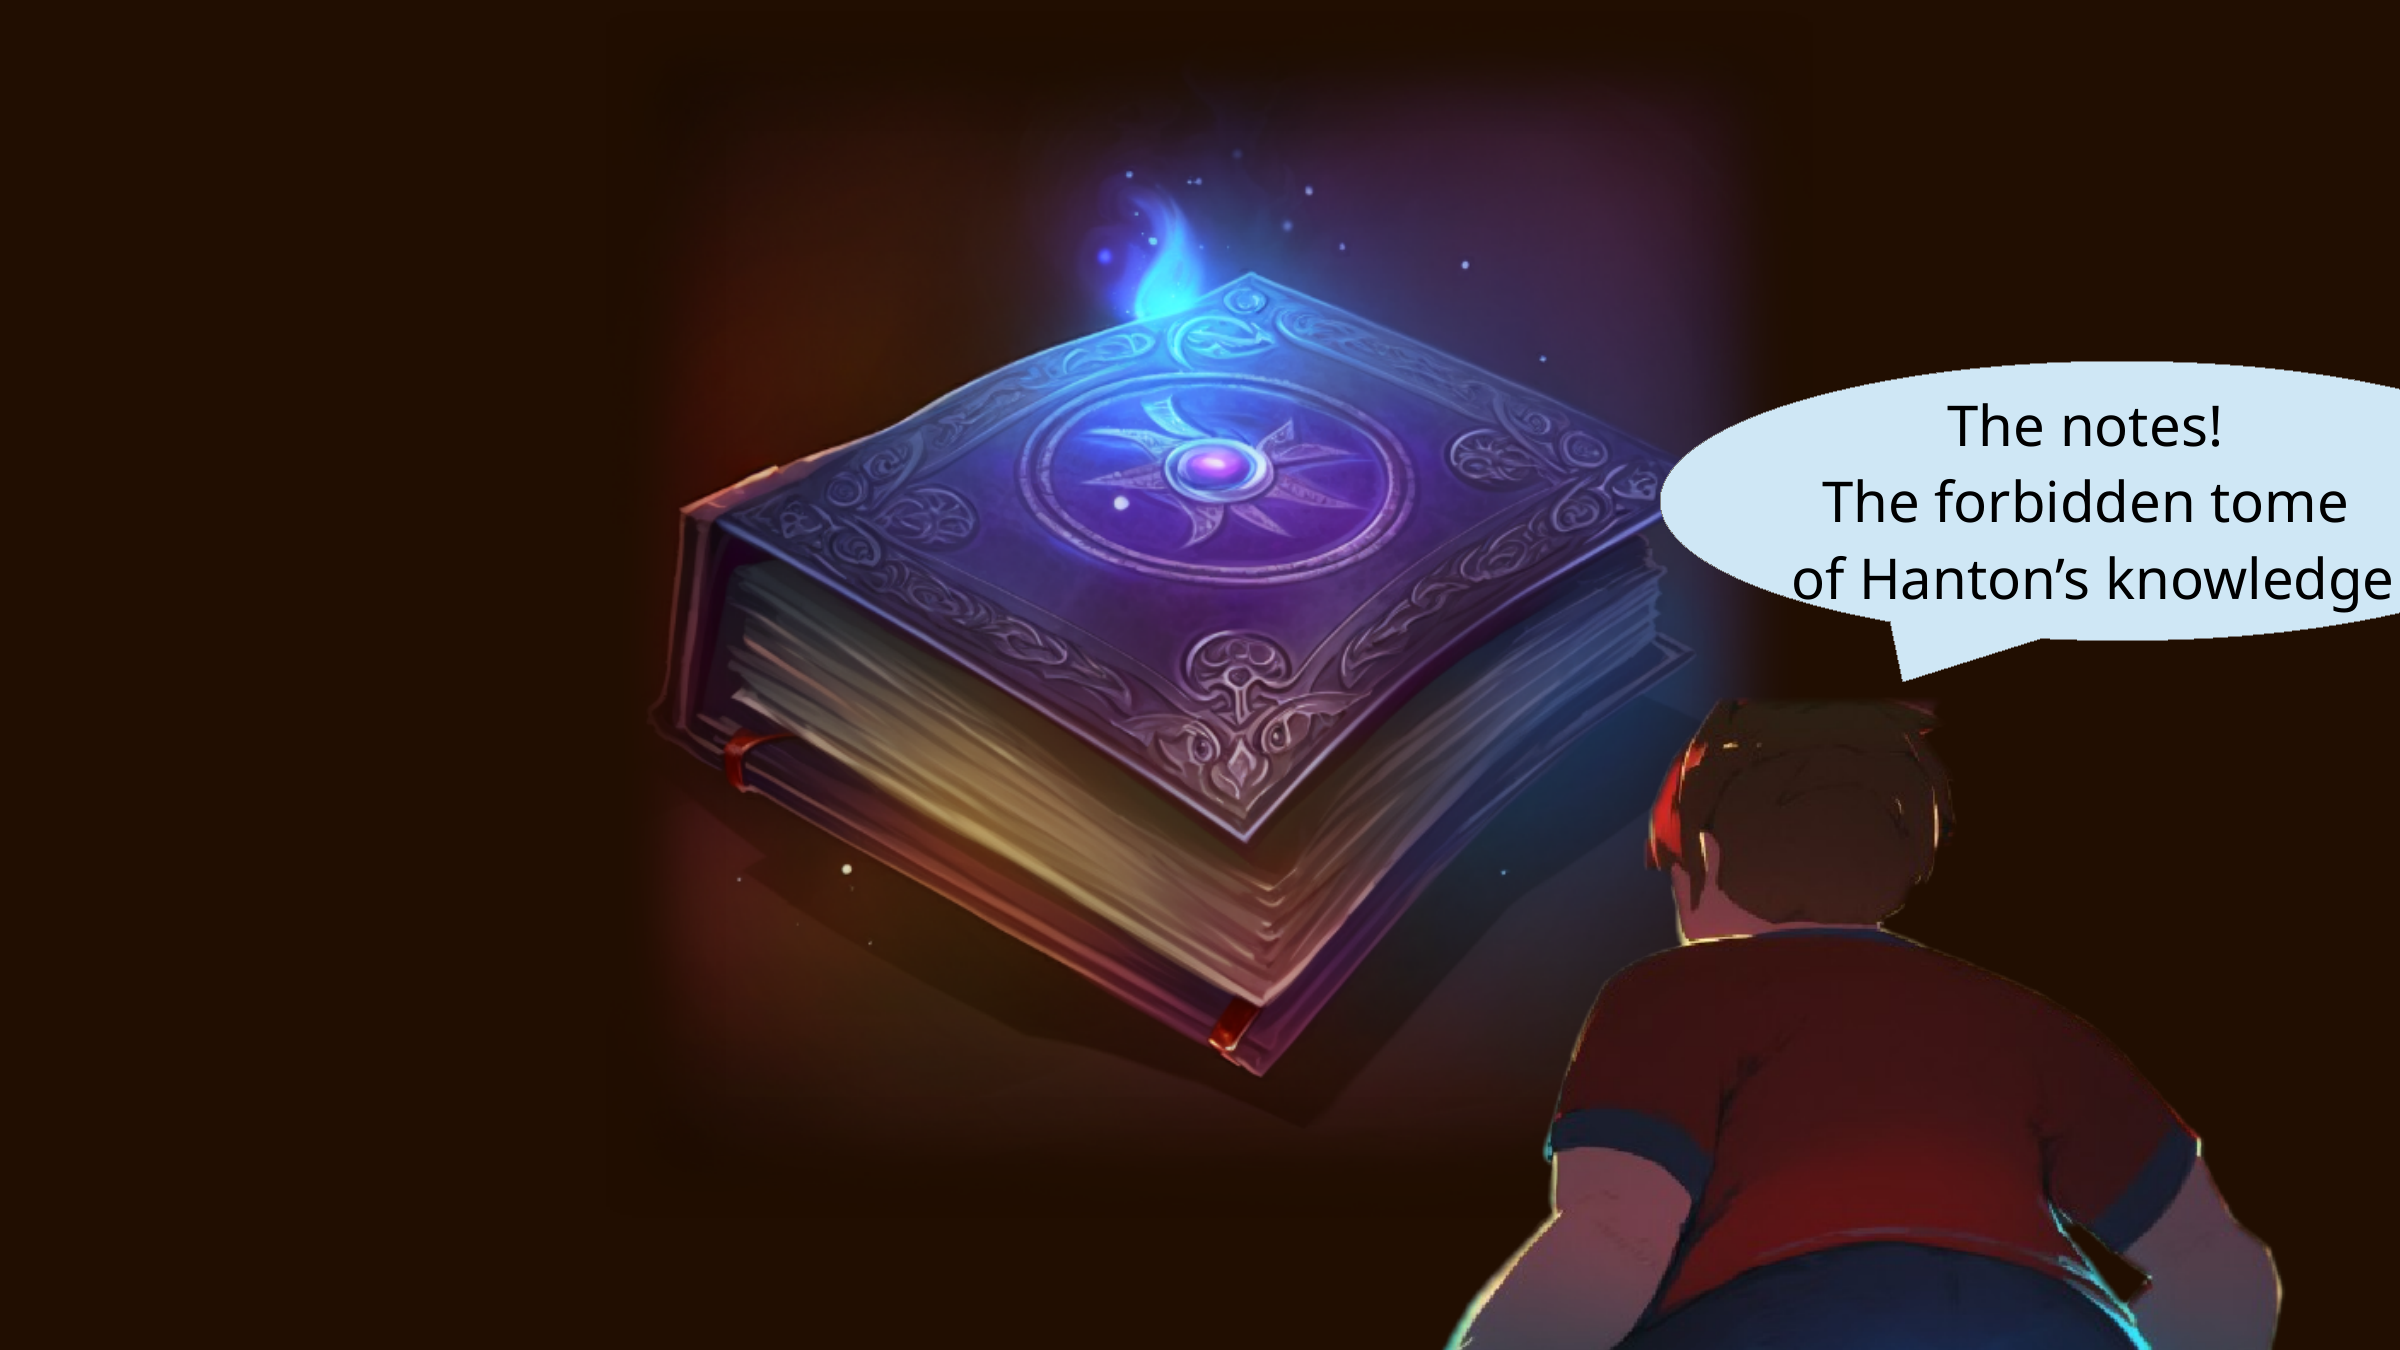

The notes!
The forbidden tome
of Hanton’s knowledge